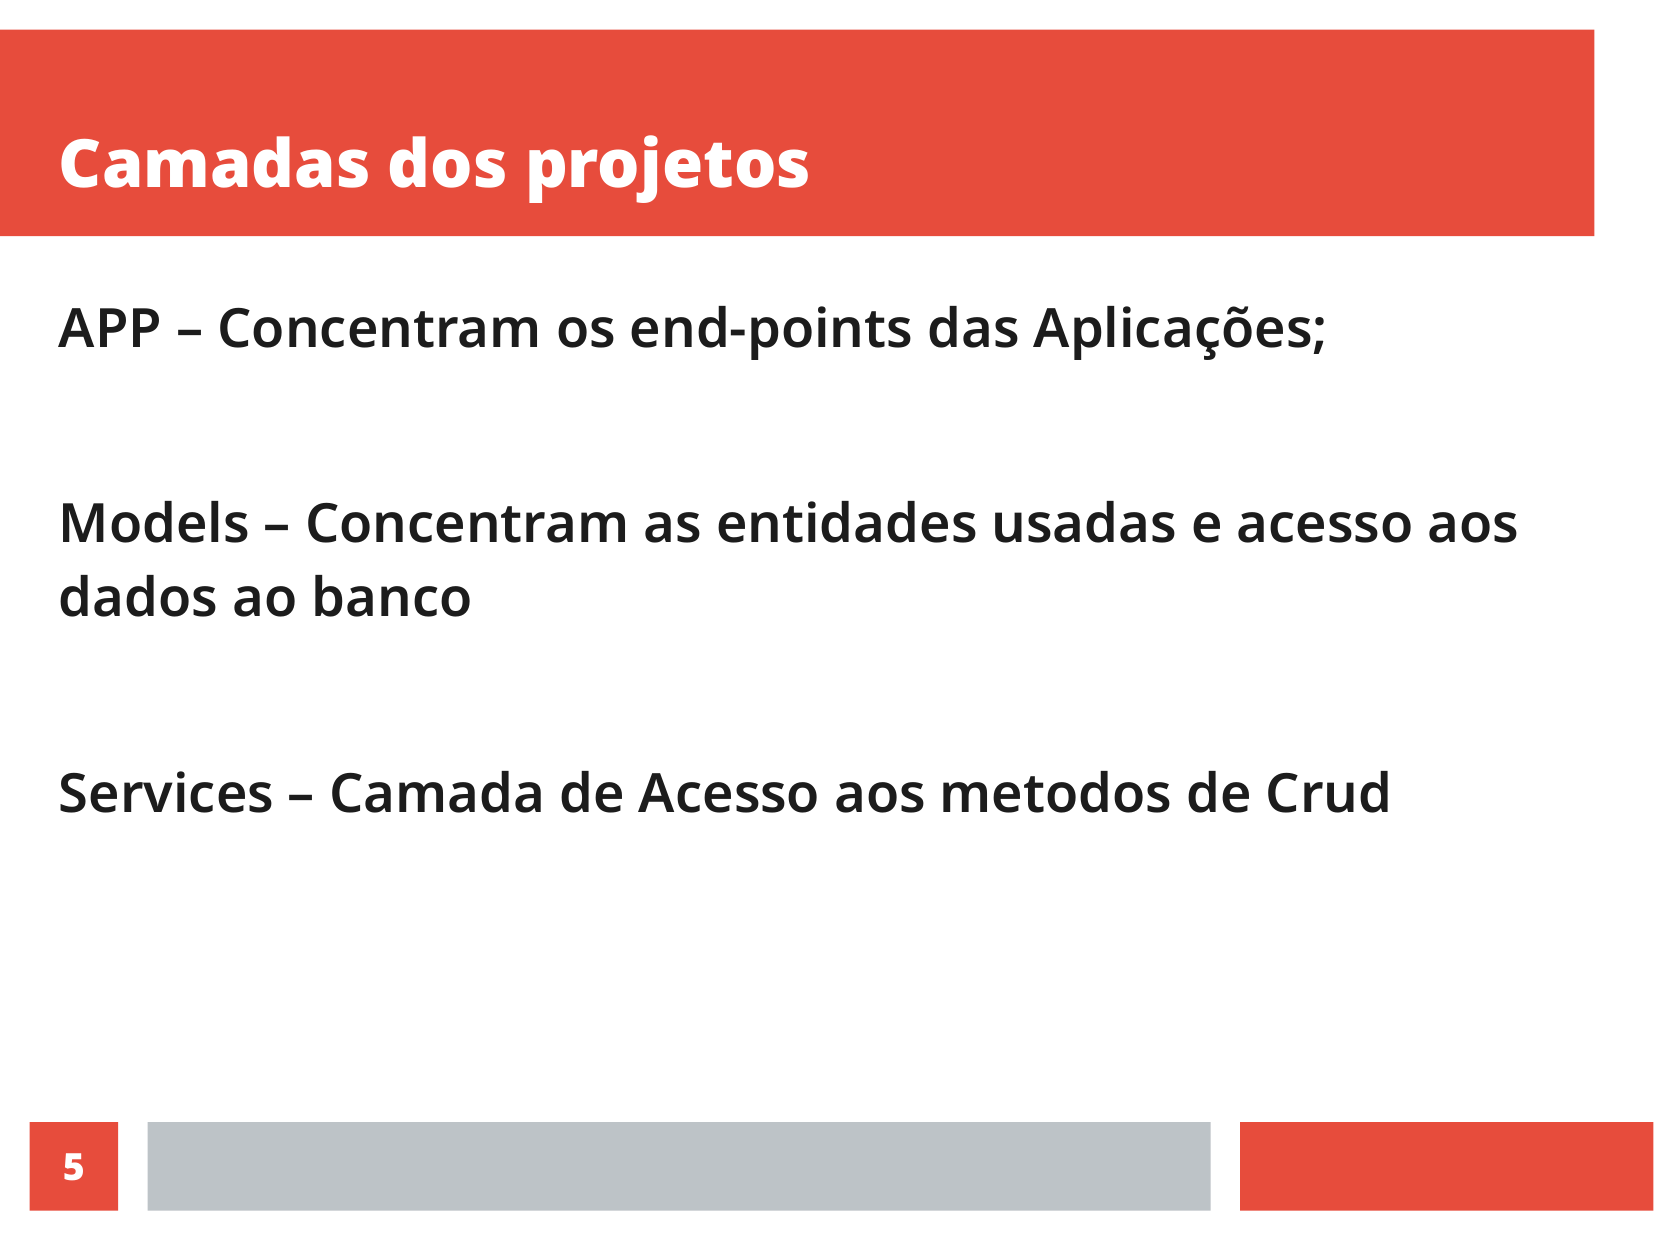

# Camadas dos projetos
APP – Concentram os end-points das Aplicações;
Models – Concentram as entidades usadas e acesso aos dados ao banco
Services – Camada de Acesso aos metodos de Crud
5